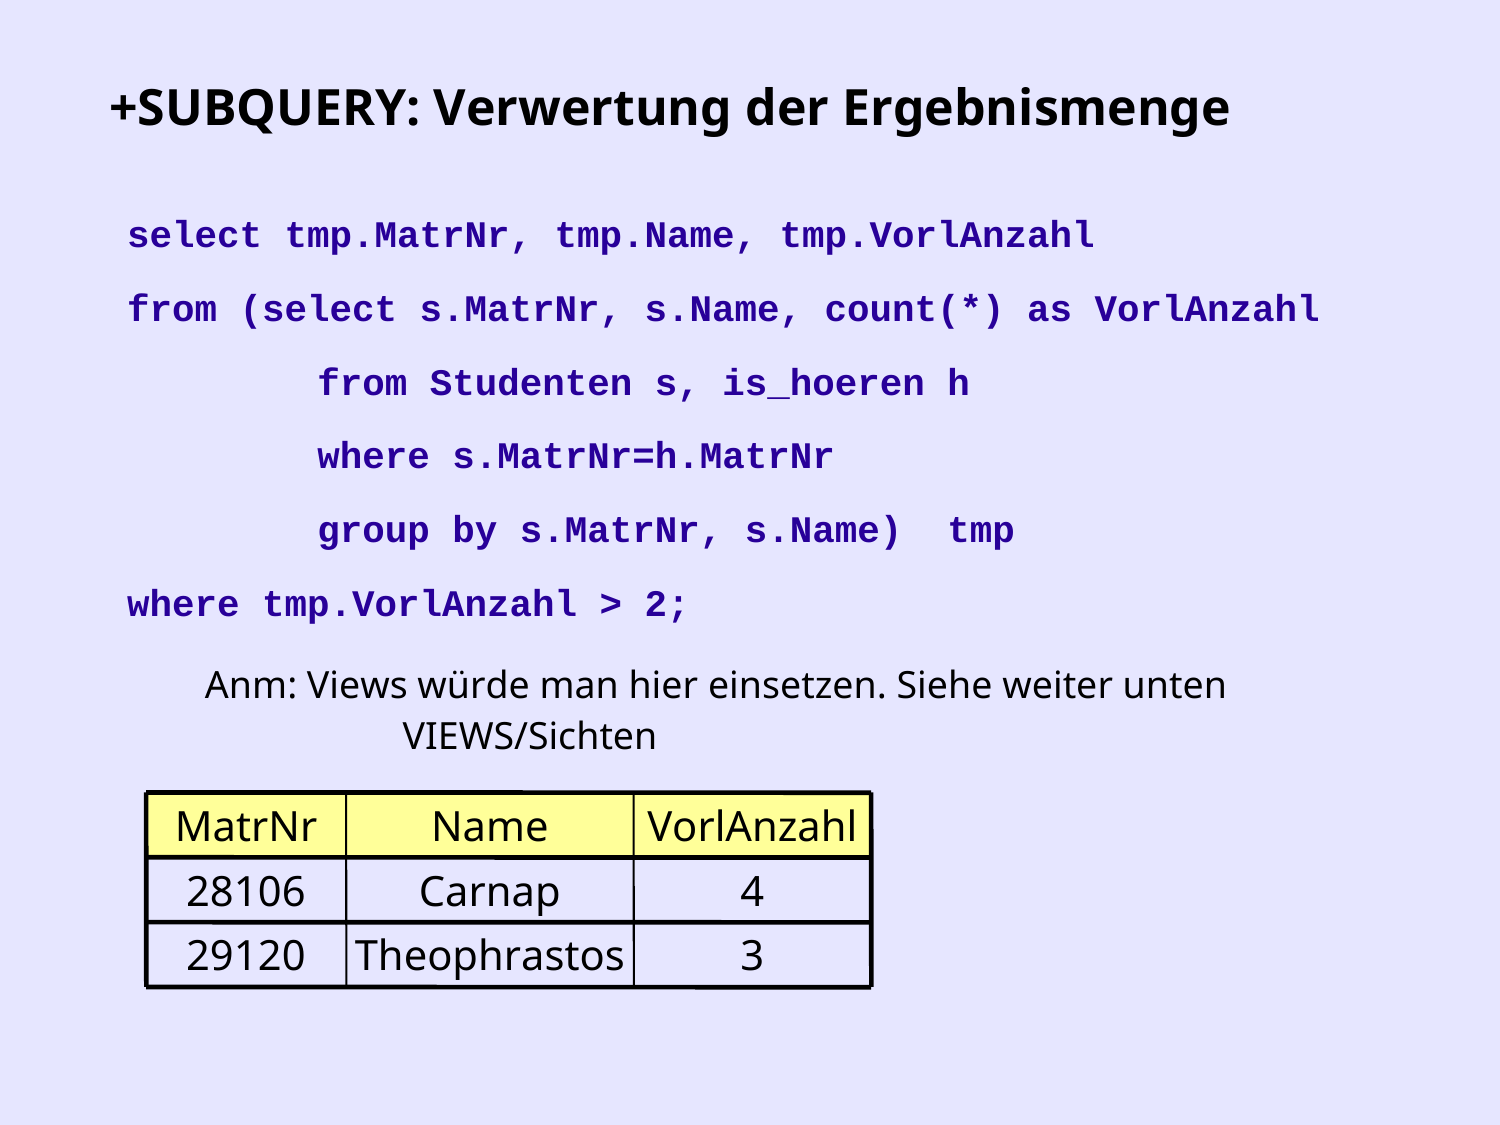

# +SUBQUERY: Verwertung der Ergebnismenge
select tmp.MatrNr, tmp.Name, tmp.VorlAnzahl
from (select s.MatrNr, s.Name, count(*) as VorlAnzahl
 from Studenten s, is_hoeren h
 where s.MatrNr=h.MatrNr
 group by s.MatrNr, s.Name) tmp
where tmp.VorlAnzahl > 2;
Anm: Views würde man hier einsetzen. Siehe weiter unten VIEWS/Sichten
MatrNr
Name
VorlAnzahl
28106
Carnap
4
29120
Theophrastos
3